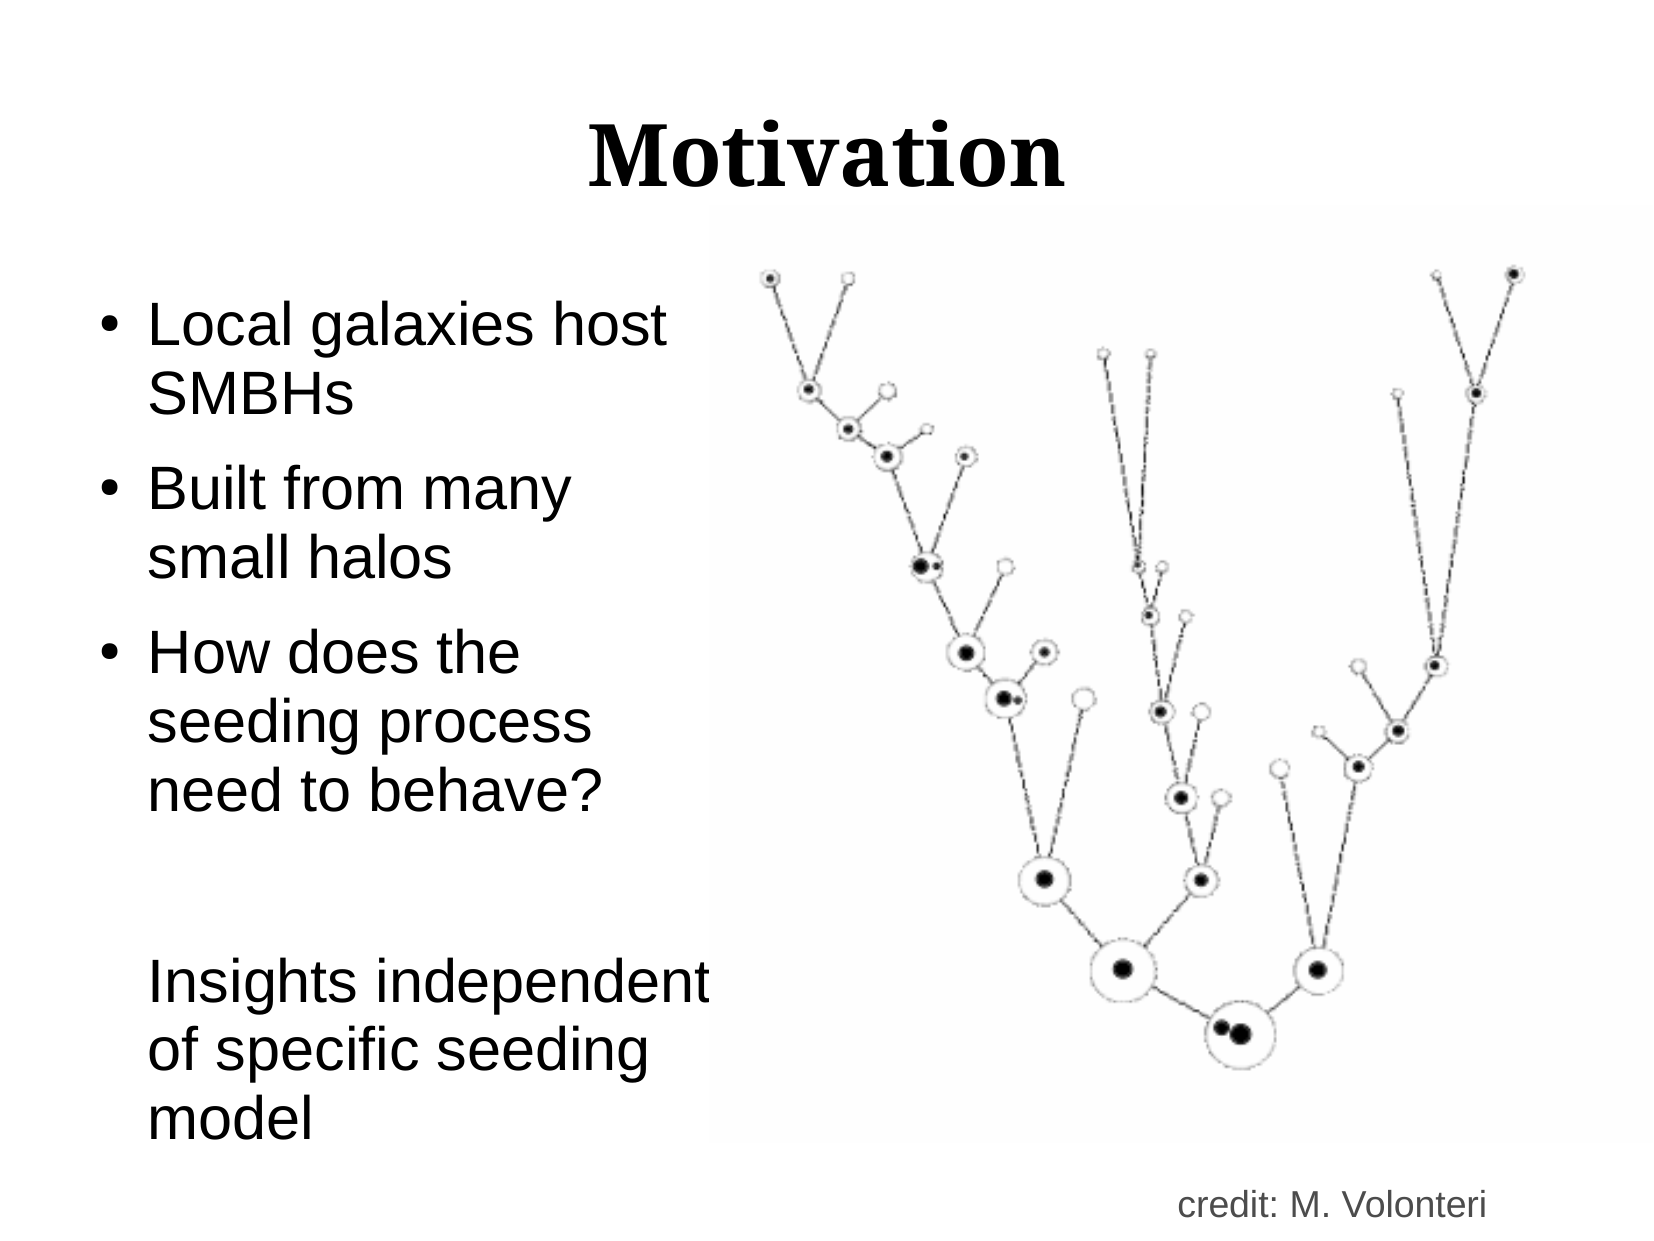

# Motivation
Local galaxies host SMBHs
Built from many small halos
How does the seeding process need to behave?
Insights independent of specific seeding model
credit: M. Volonteri